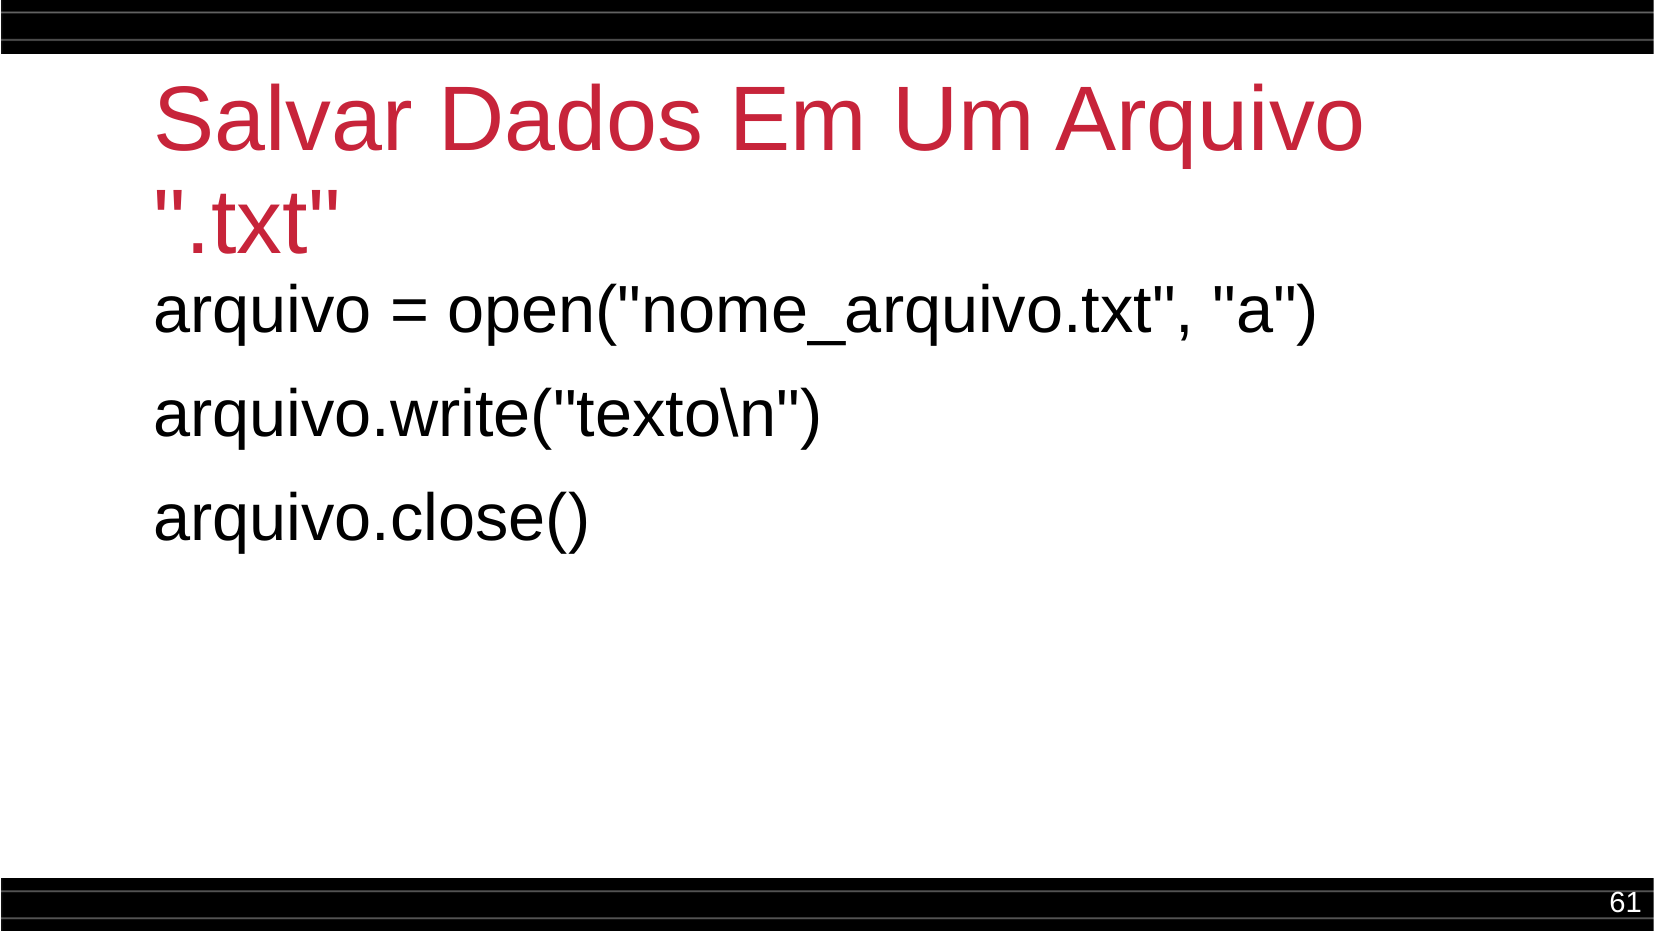

# Salvar Dados Em Um Arquivo ".txt"
arquivo = open("nome_arquivo.txt", "a")
arquivo.write("texto\n")
arquivo.close()